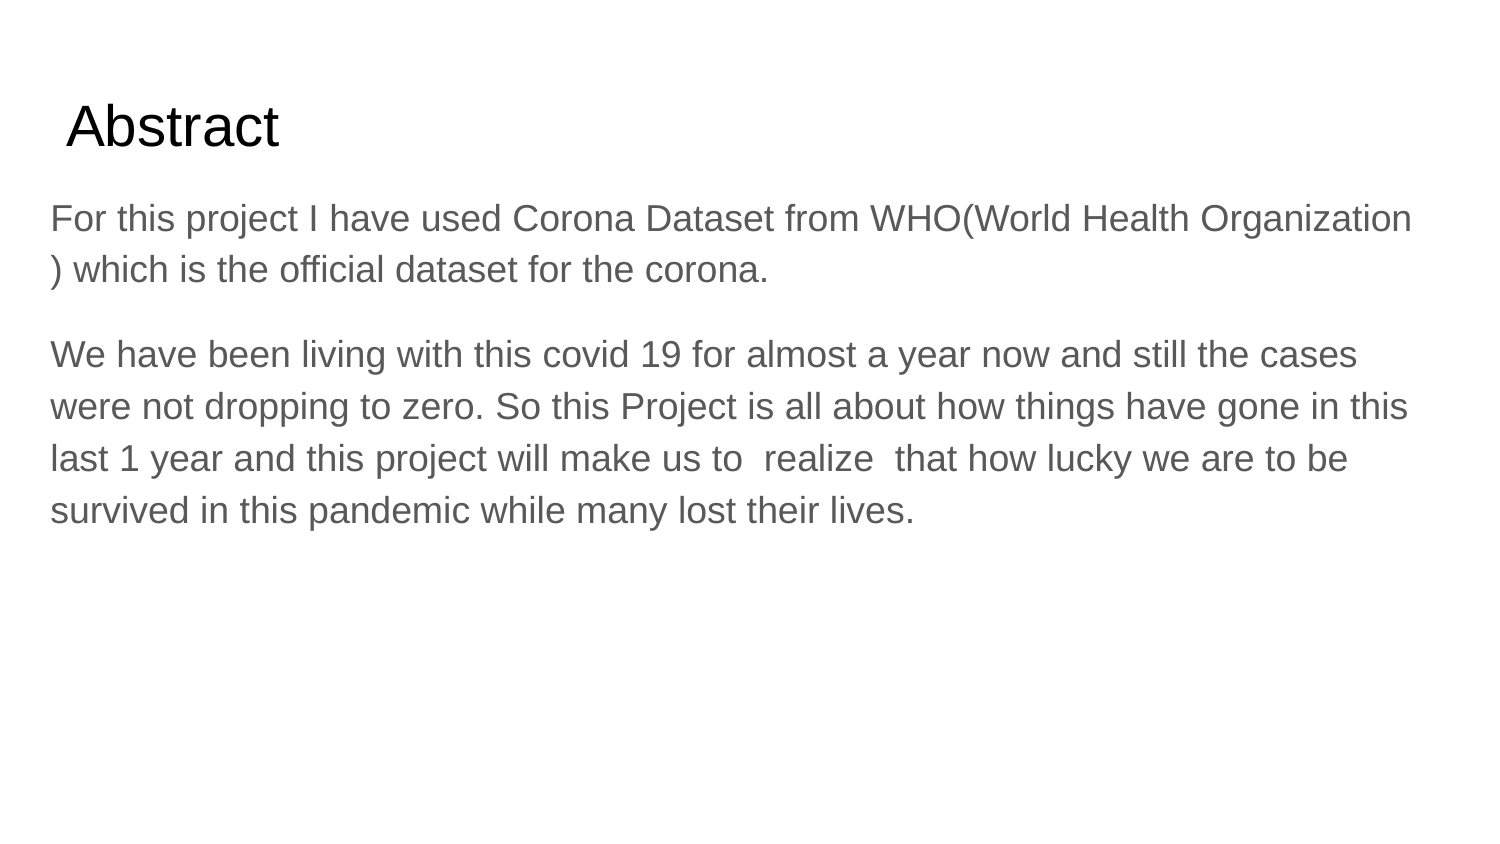

# Abstract
For this project I have used Corona Dataset from WHO(World Health Organization ) which is the official dataset for the corona.
We have been living with this covid 19 for almost a year now and still the cases were not dropping to zero. So this Project is all about how things have gone in this last 1 year and this project will make us to realize that how lucky we are to be survived in this pandemic while many lost their lives.